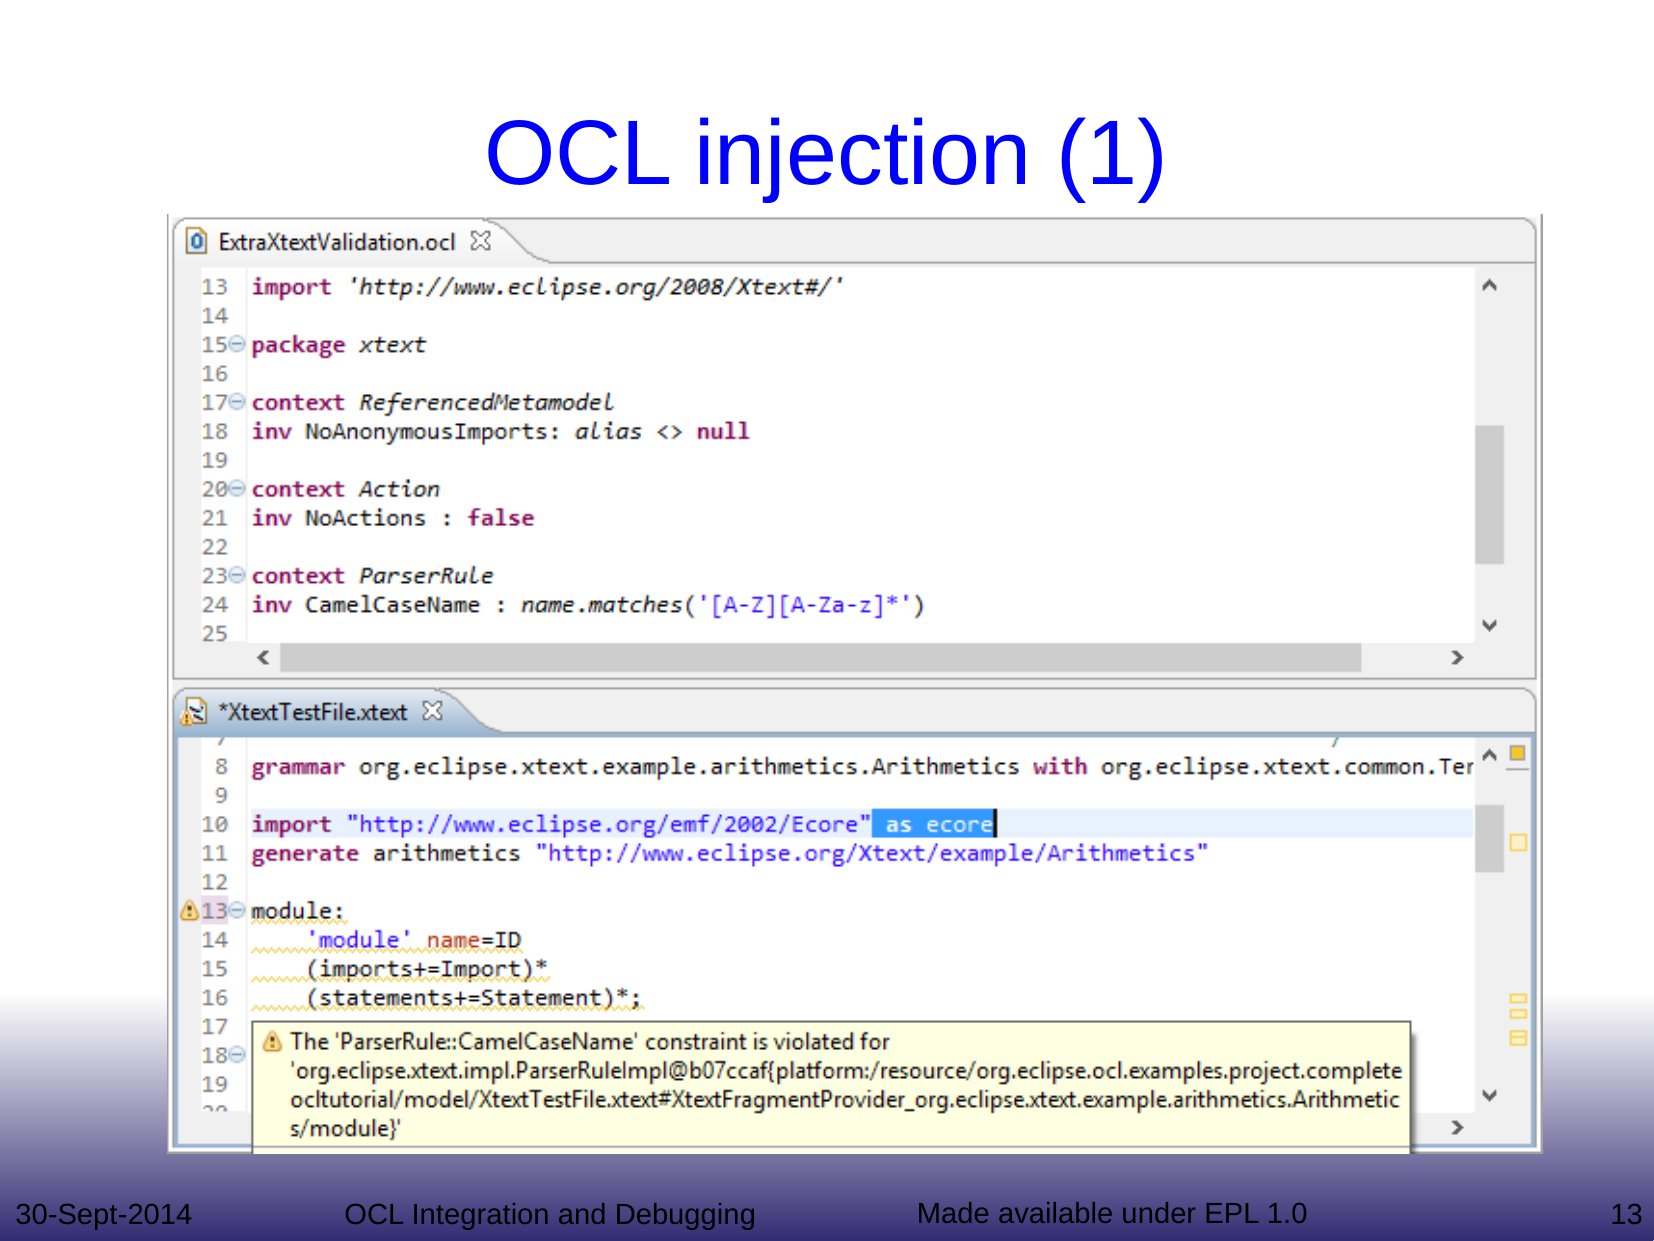

# OCL injection (1)
30-Sept-2014
OCL Integration and Debugging
13